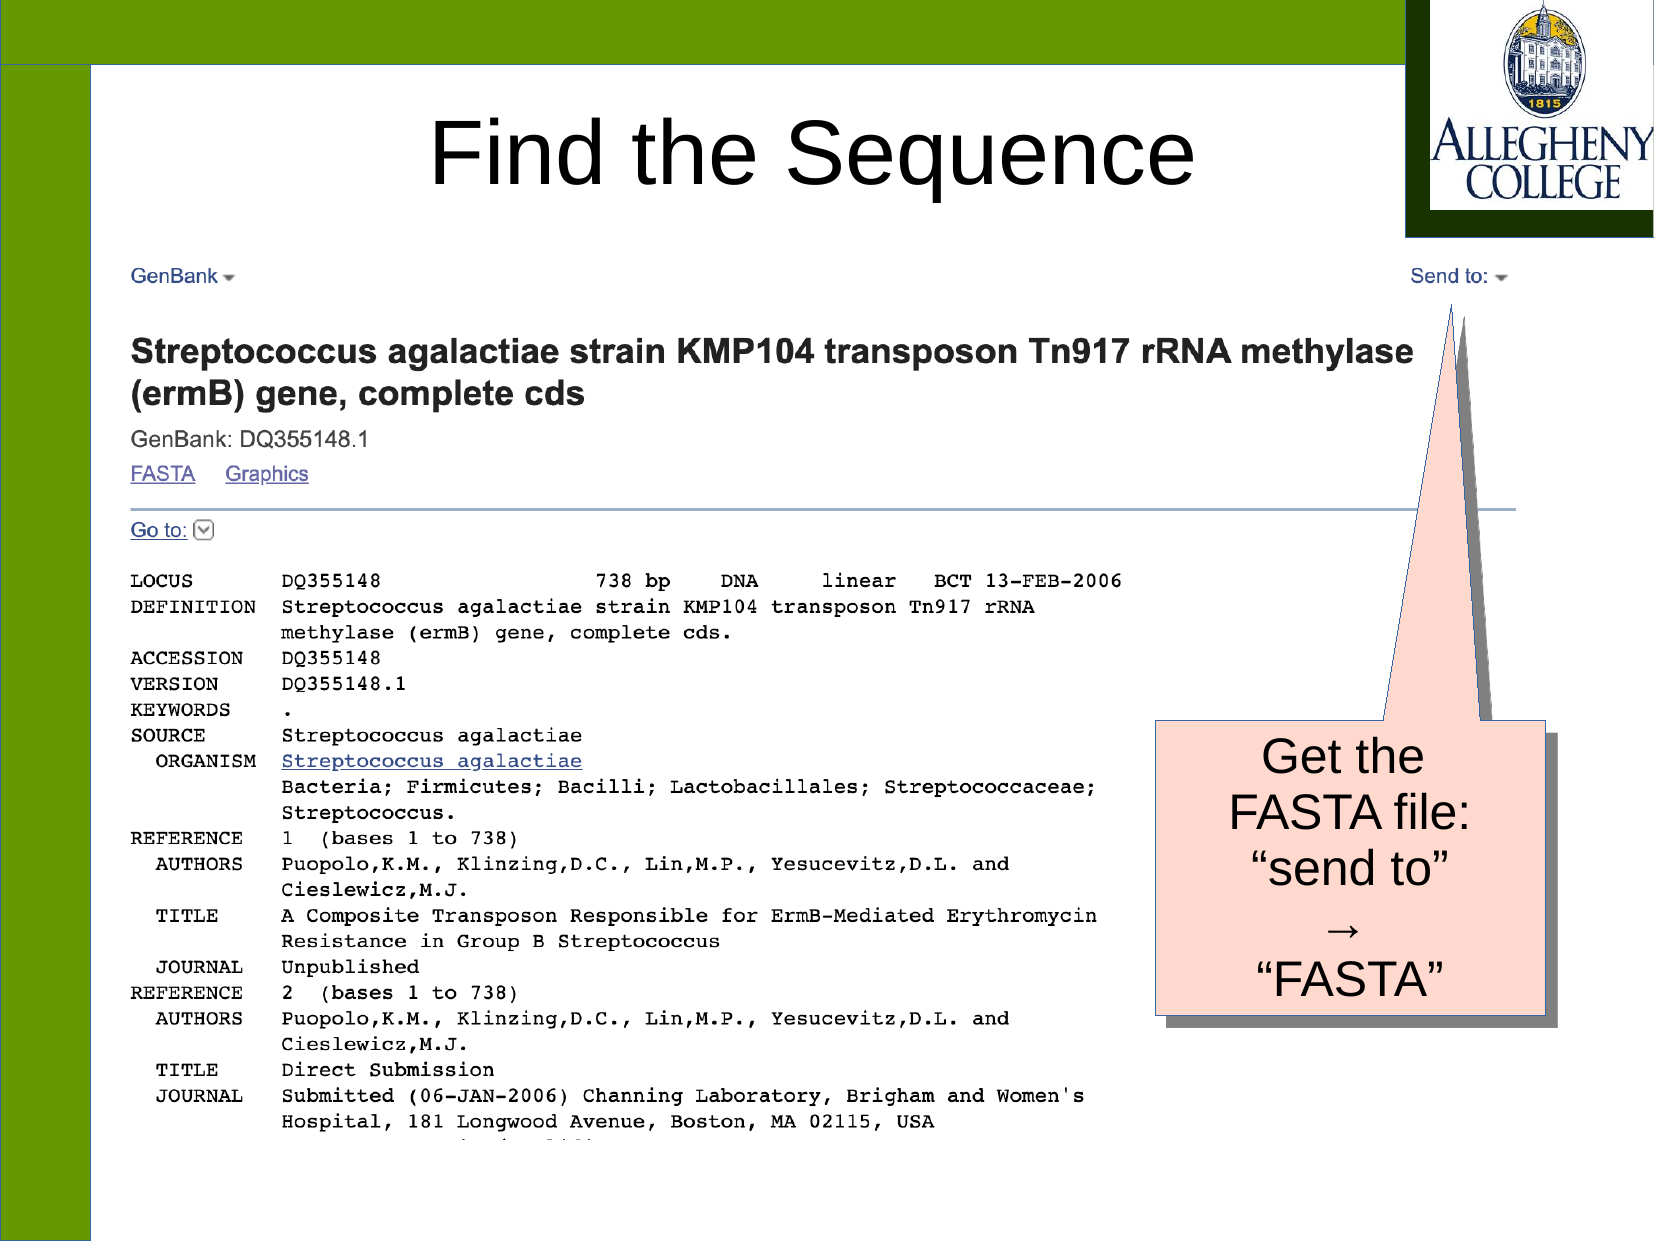

# Find the Sequence
Get the
FASTA file:
 “send to”
→
“FASTA”